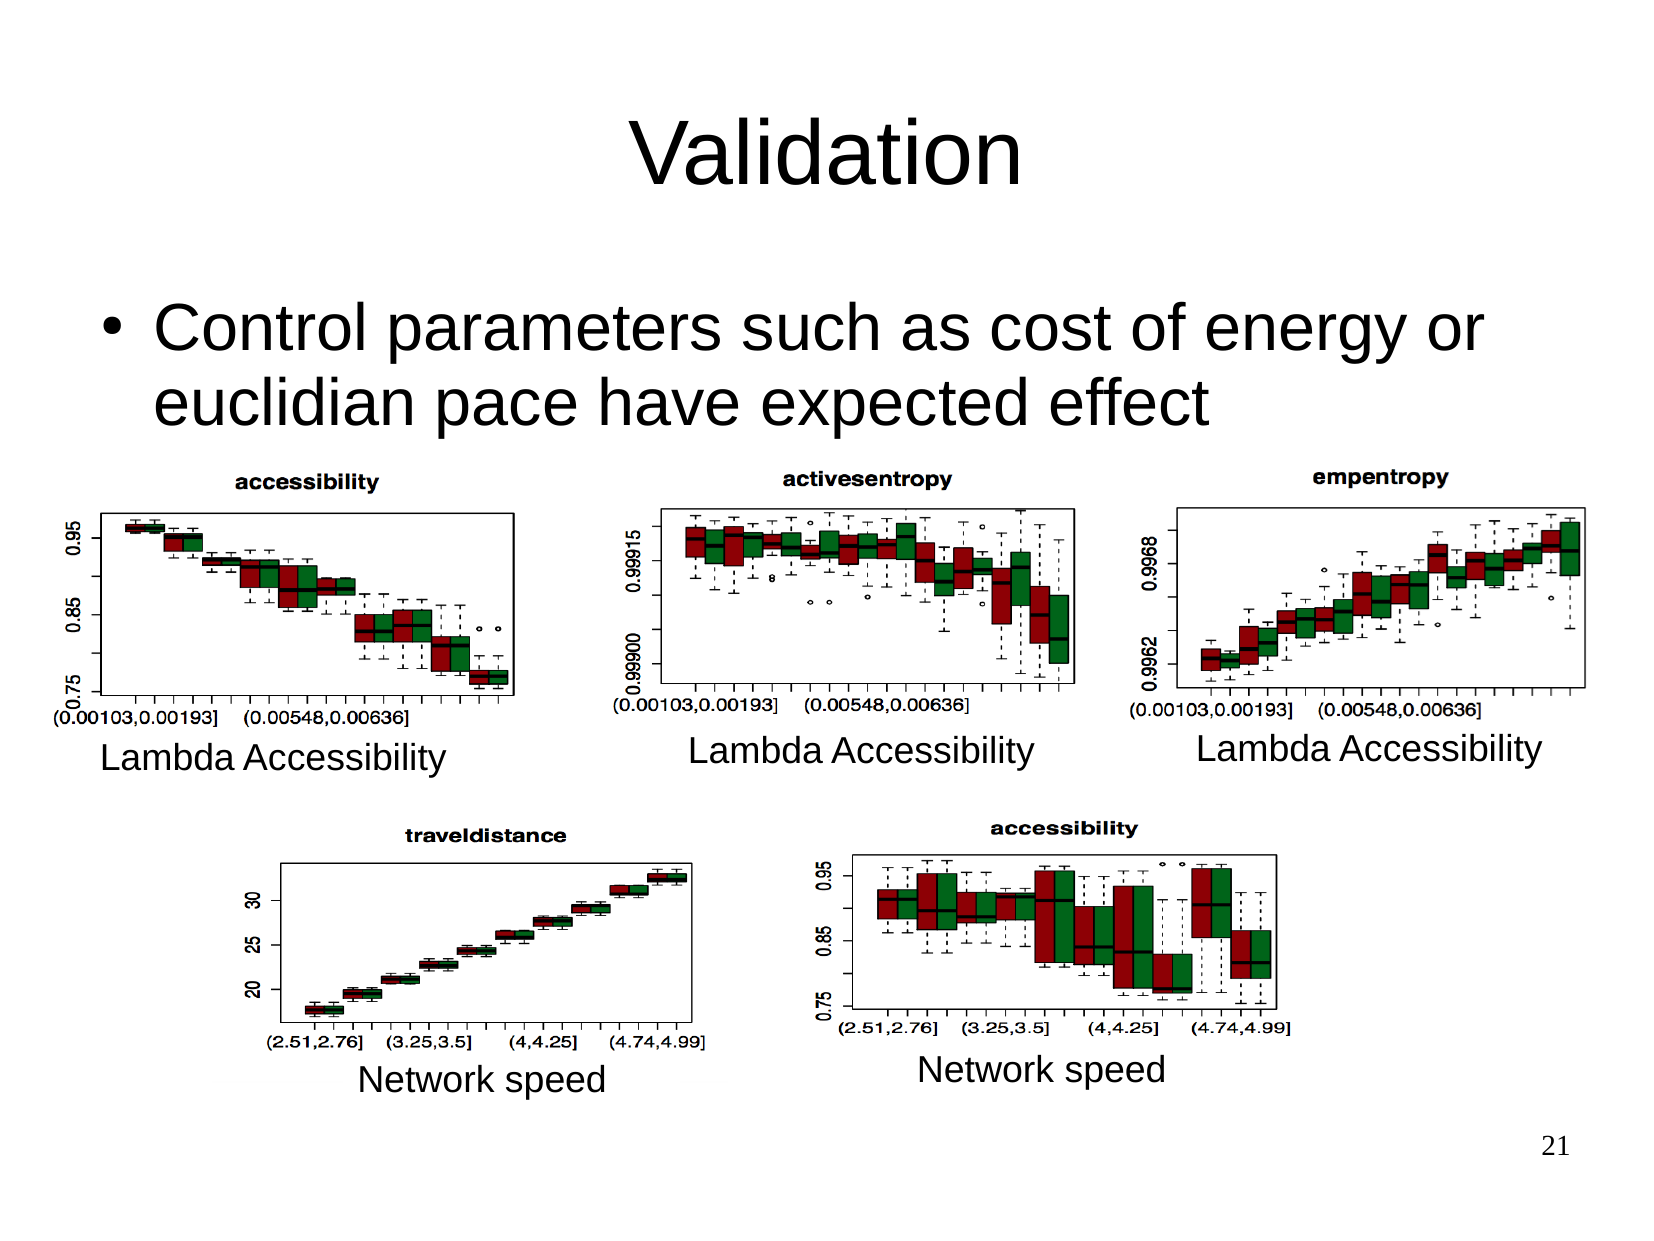

# Validation
Control parameters such as cost of energy or euclidian pace have expected effect
Lambda Accessibility
Lambda Accessibility
Lambda Accessibility
Network speed
Network speed
21